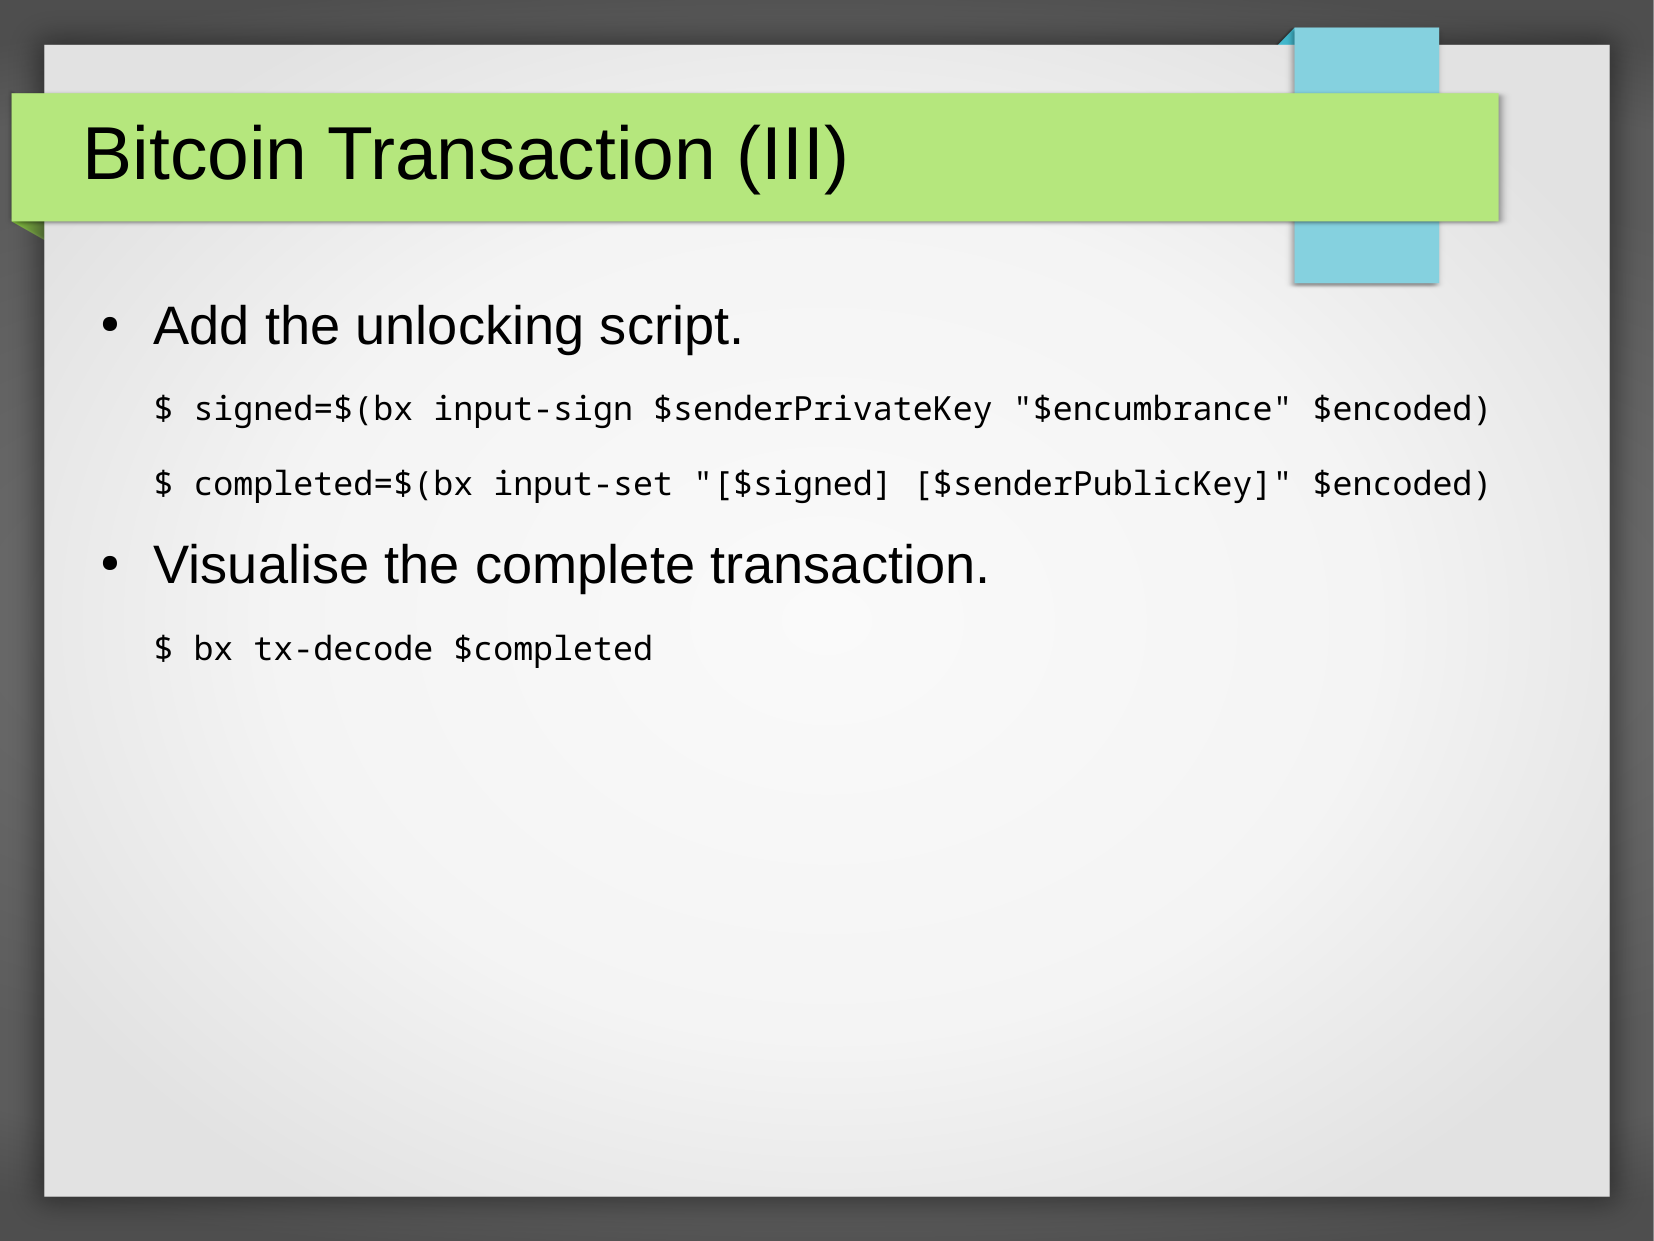

# Bitcoin Transaction (III)
Add the unlocking script.
$ signed=$(bx input-sign $senderPrivateKey "$encumbrance" $encoded)
$ completed=$(bx input-set "[$signed] [$senderPublicKey]" $encoded)
Visualise the complete transaction.
$ bx tx-decode $completed